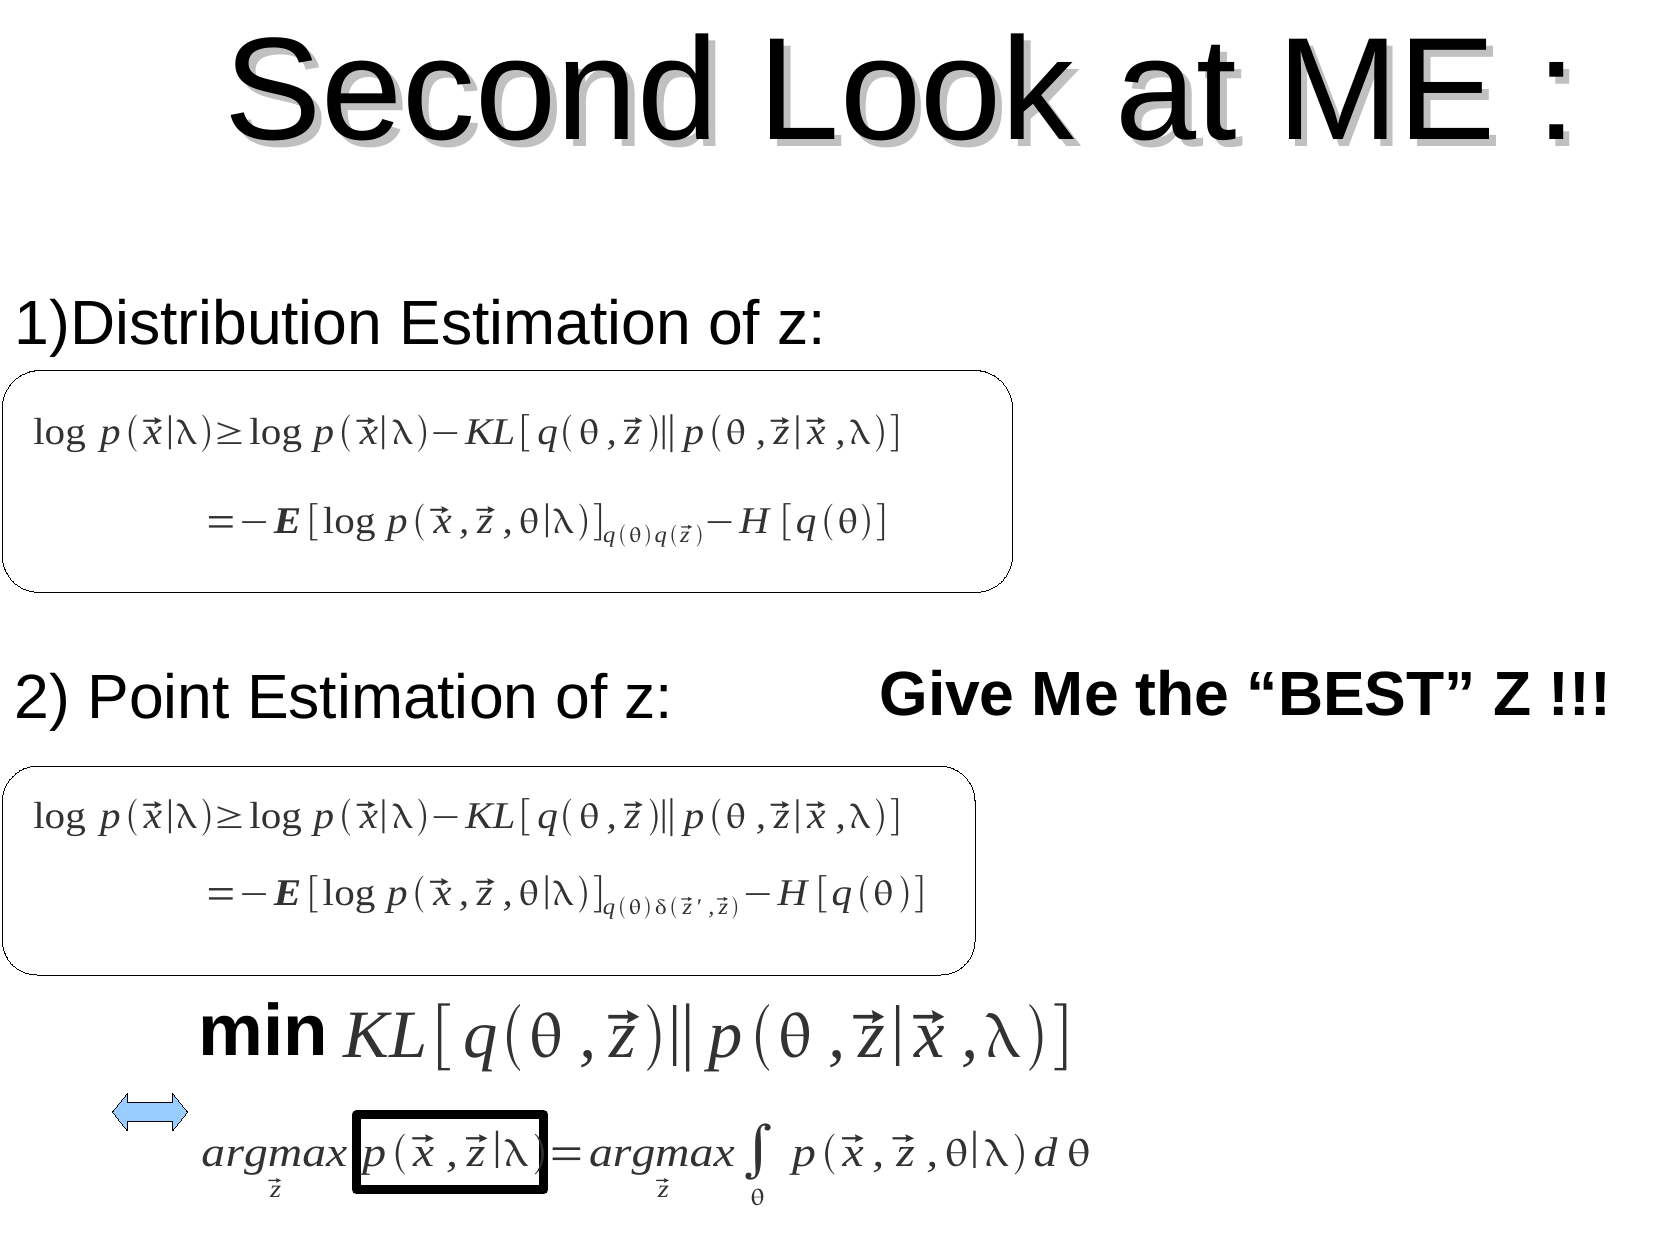

Second Look at ME :
1)Distribution Estimation of z:
Give Me the “BEST” Z !!!
2) Point Estimation of z:
min